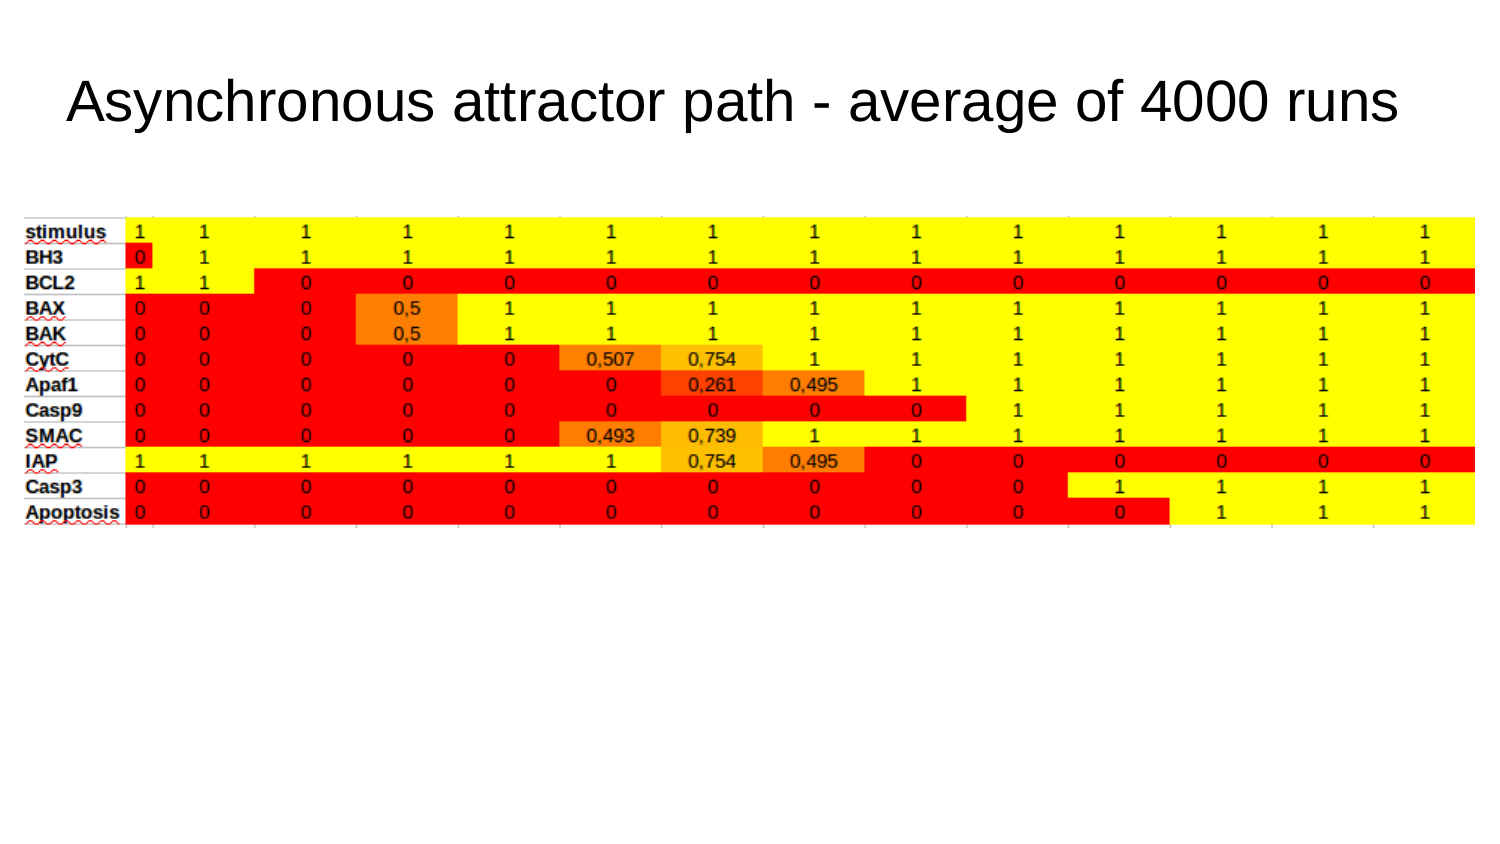

# Asynchronous attractor path - average of 4000 runs